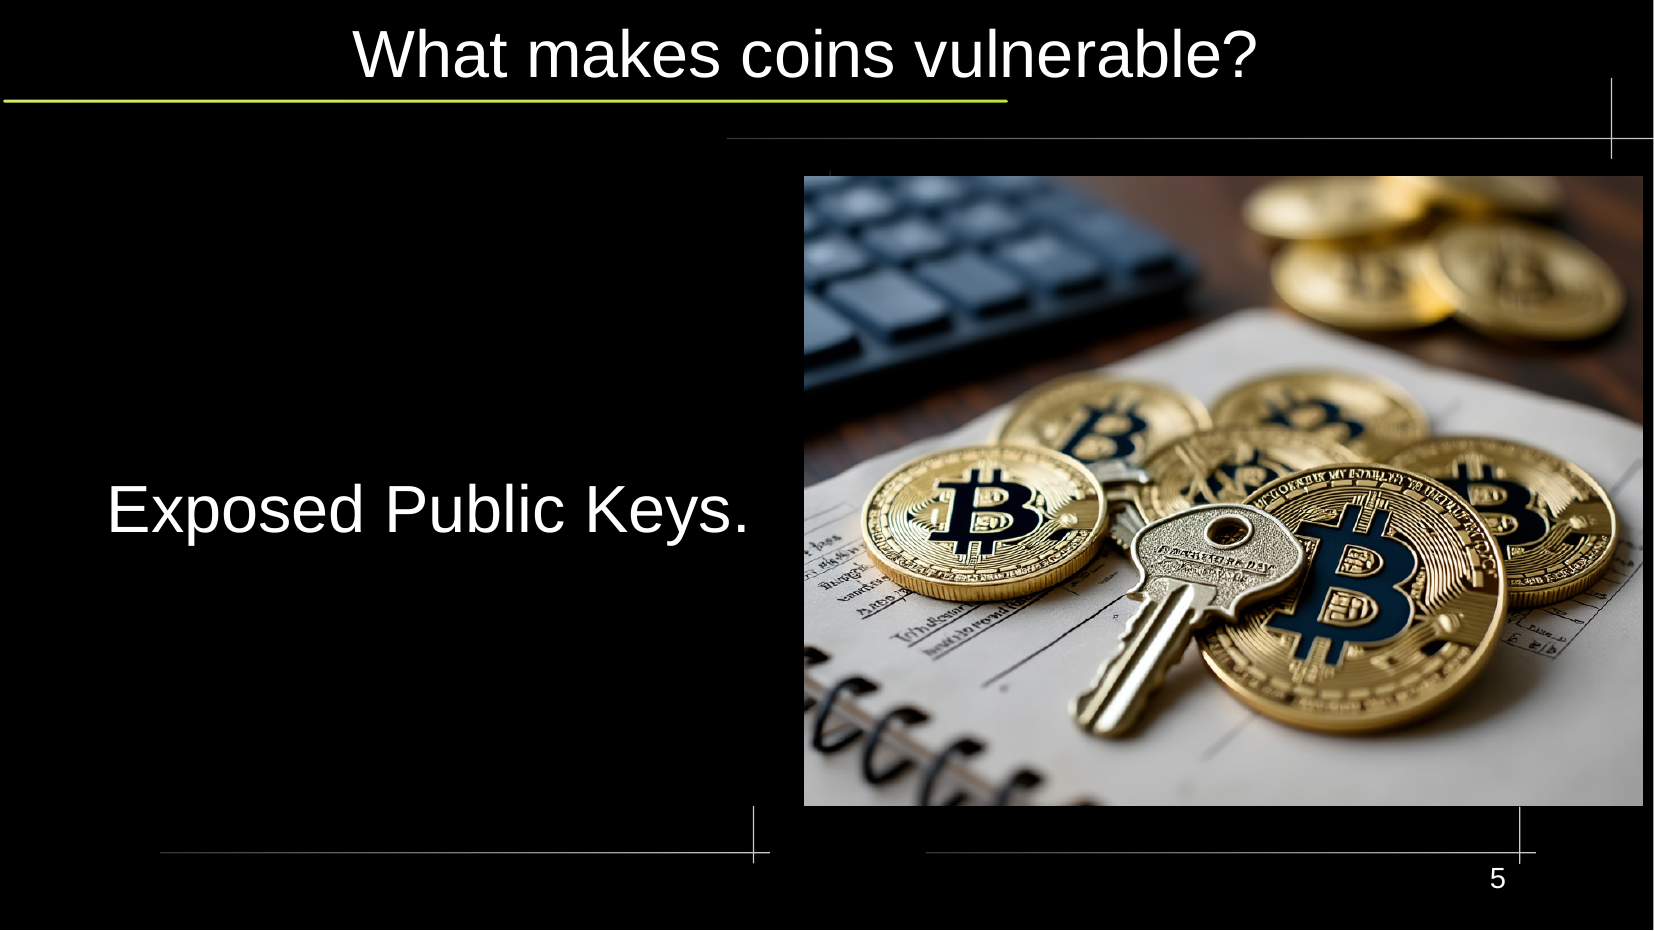

# What makes coins vulnerable?
Exposed Public Keys.
5